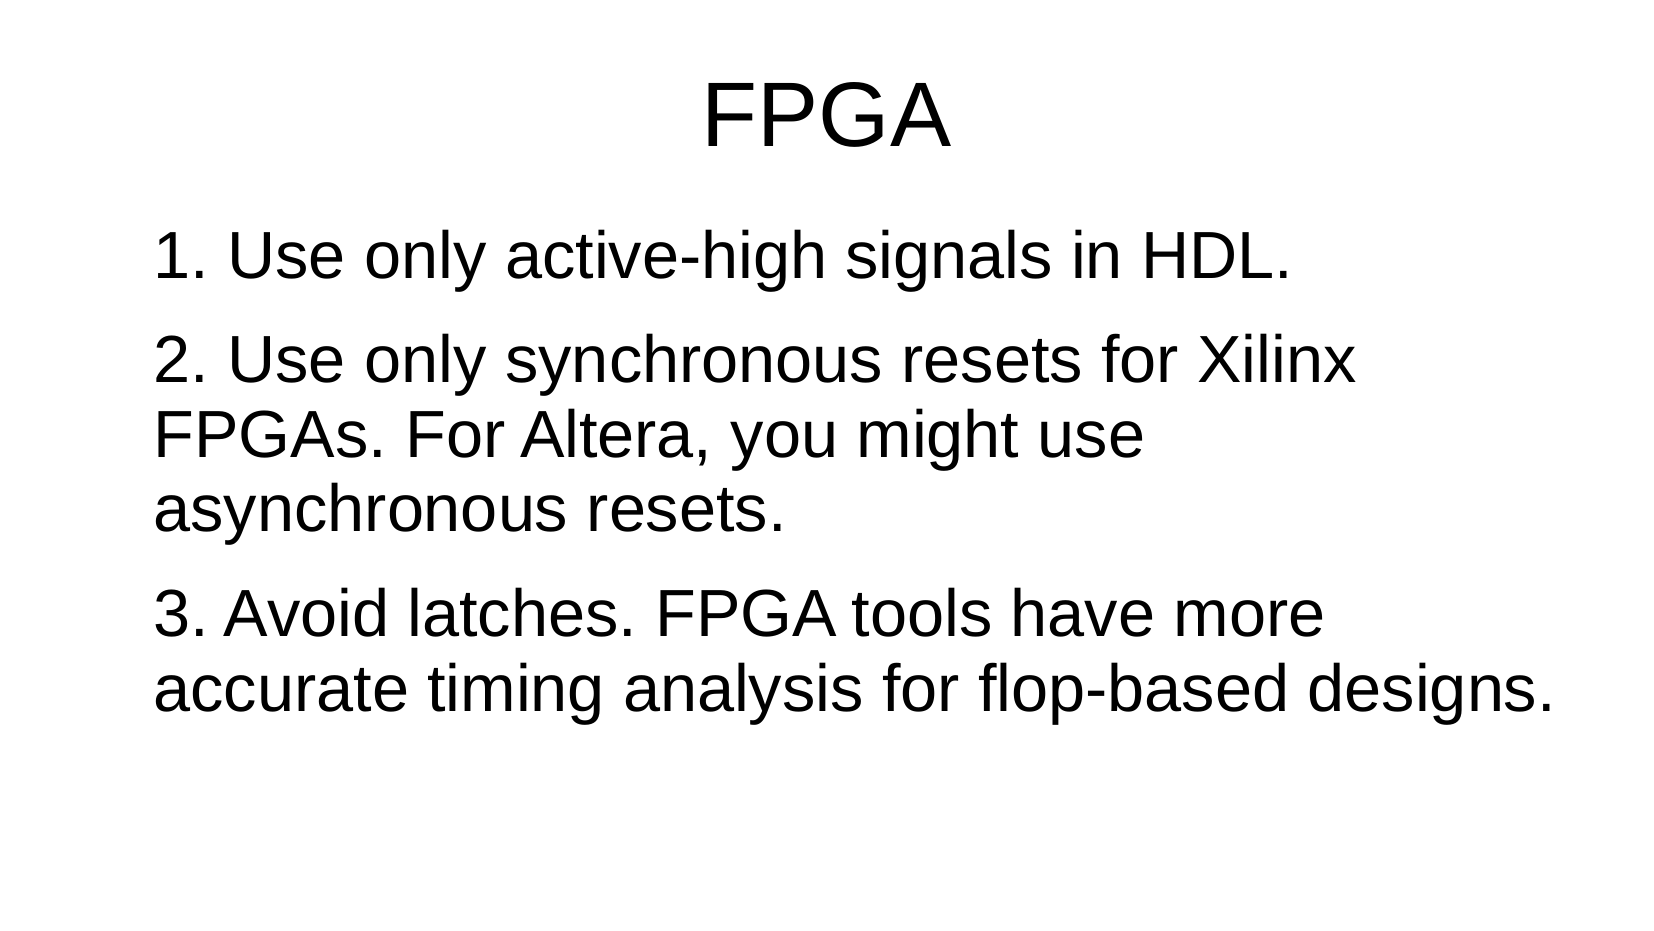

# FPGA
1. Use only active-high signals in HDL.
2. Use only synchronous resets for Xilinx FPGAs. For Altera, you might use asynchronous resets.
3. Avoid latches. FPGA tools have more accurate timing analysis for flop-based designs.